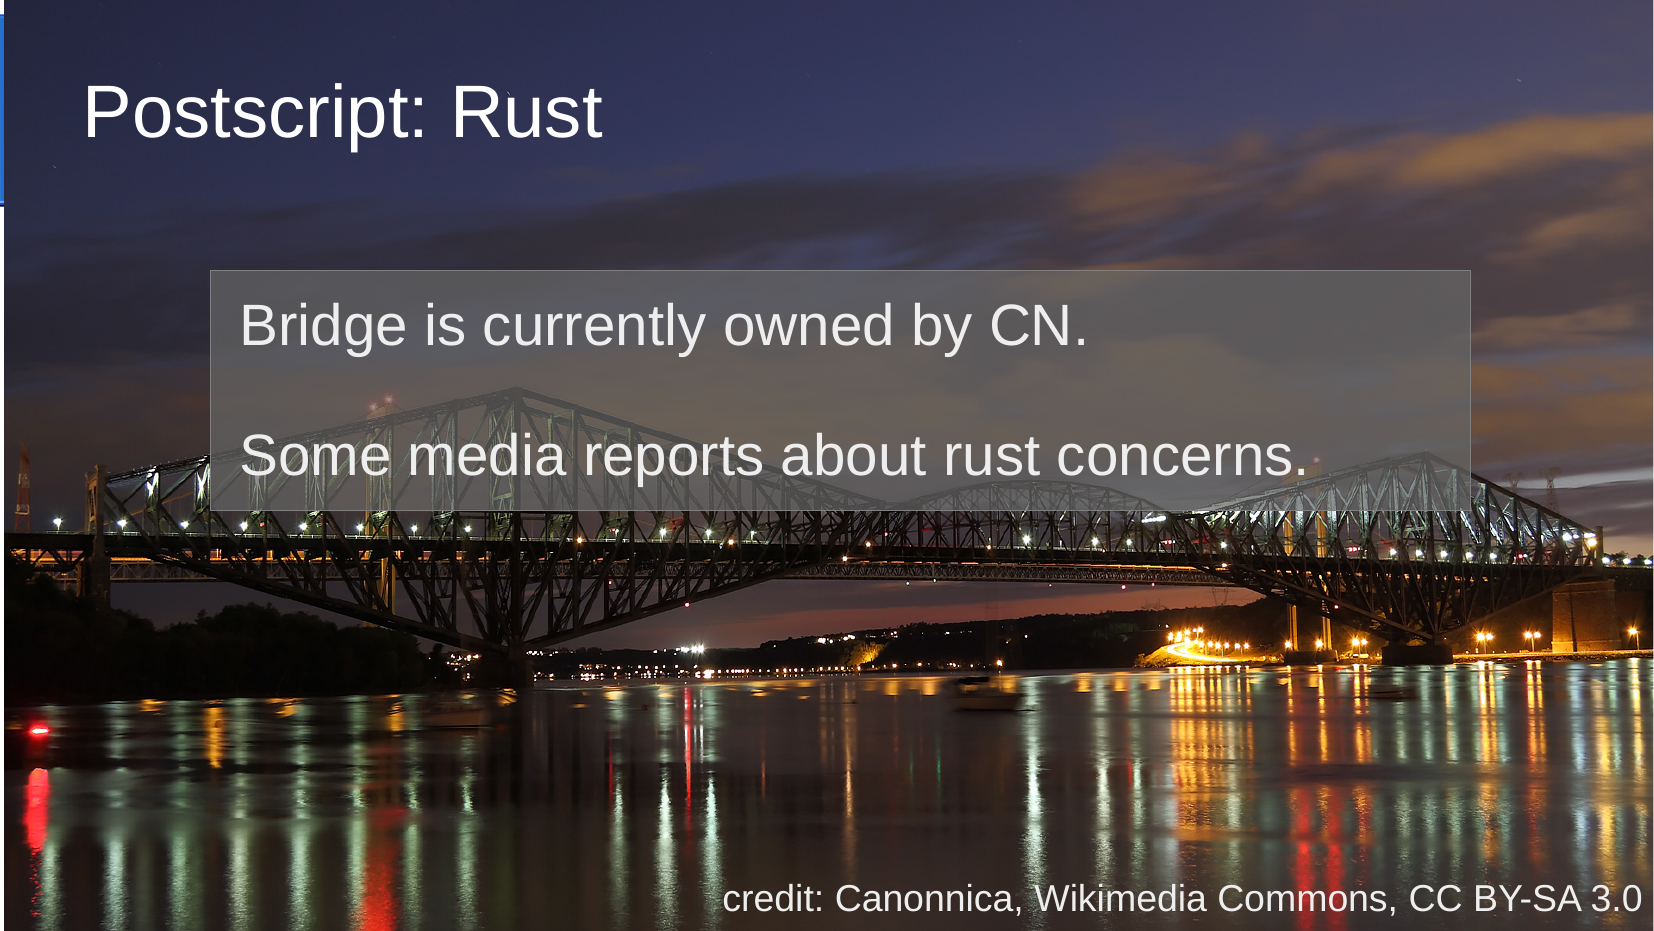

# Postscript: Rust
Bridge is currently owned by CN.
Some media reports about rust concerns.
credit: Canonnica, Wikimedia Commons, CC BY-SA 3.0